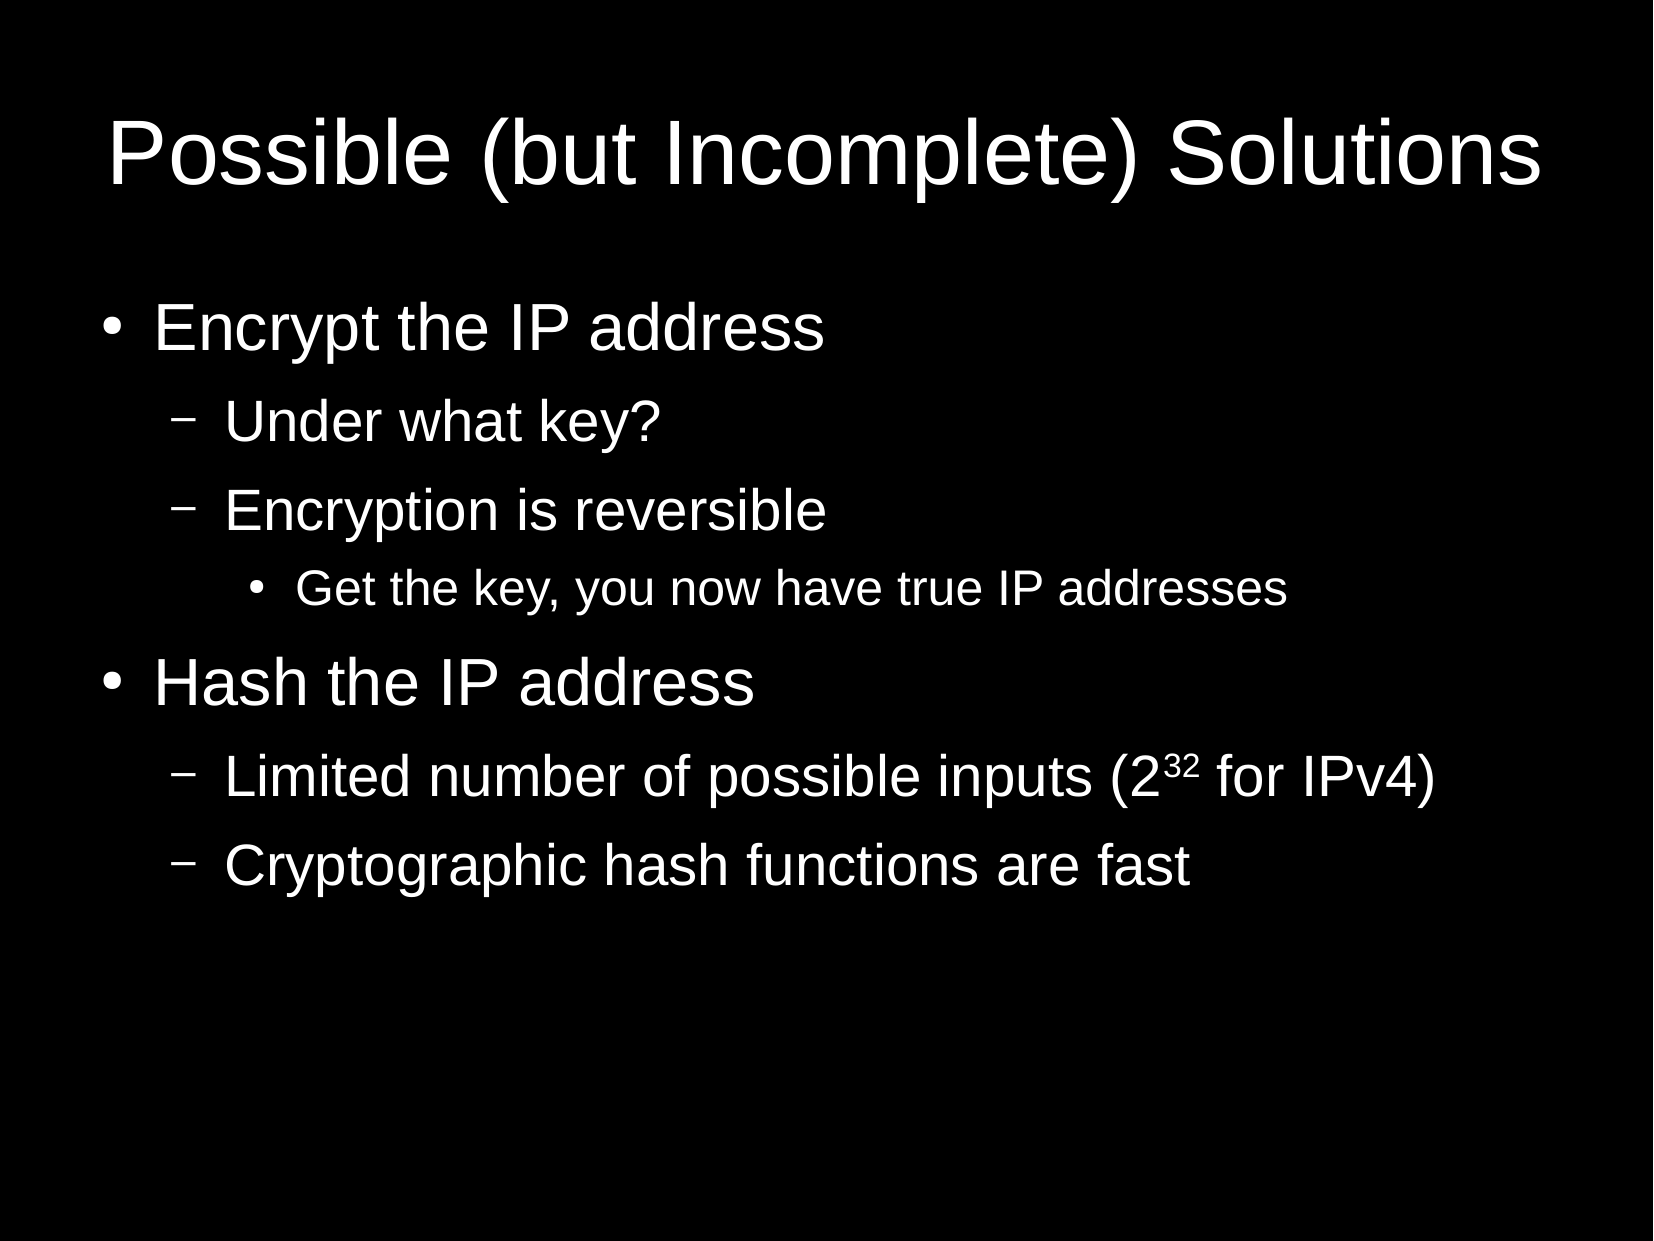

# Possible (but Incomplete) Solutions
Encrypt the IP address
Under what key?
Encryption is reversible
Get the key, you now have true IP addresses
Hash the IP address
Limited number of possible inputs (232 for IPv4)
Cryptographic hash functions are fast